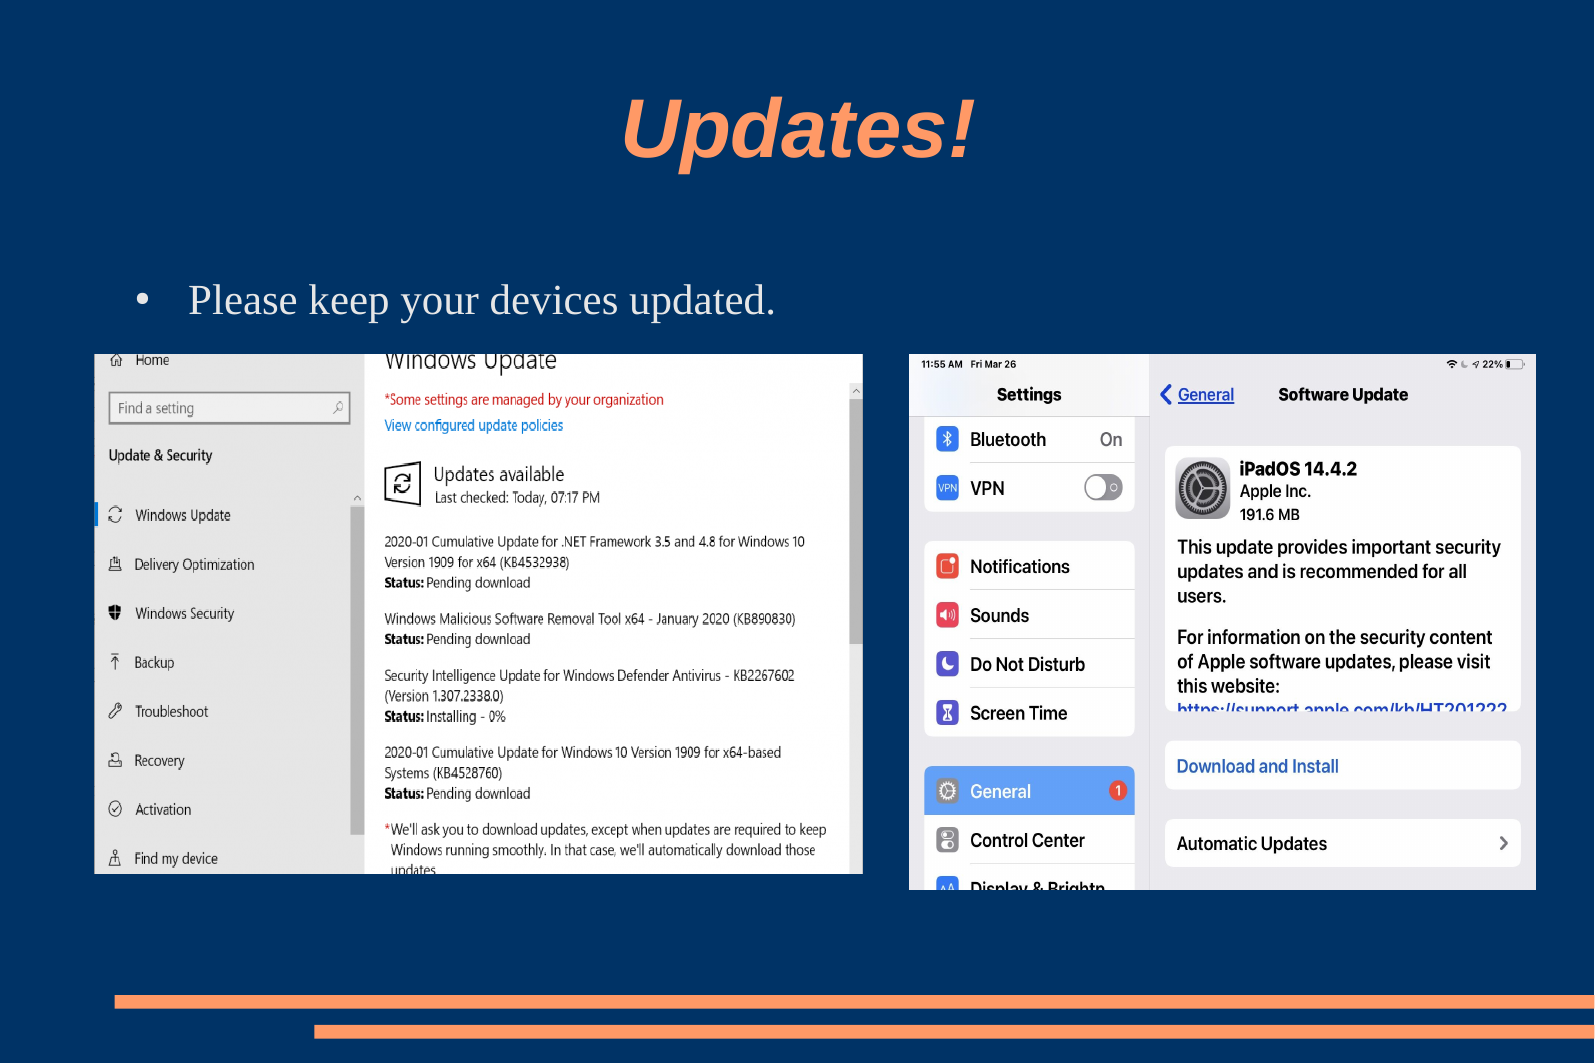

# Updates!
Please keep your devices updated.